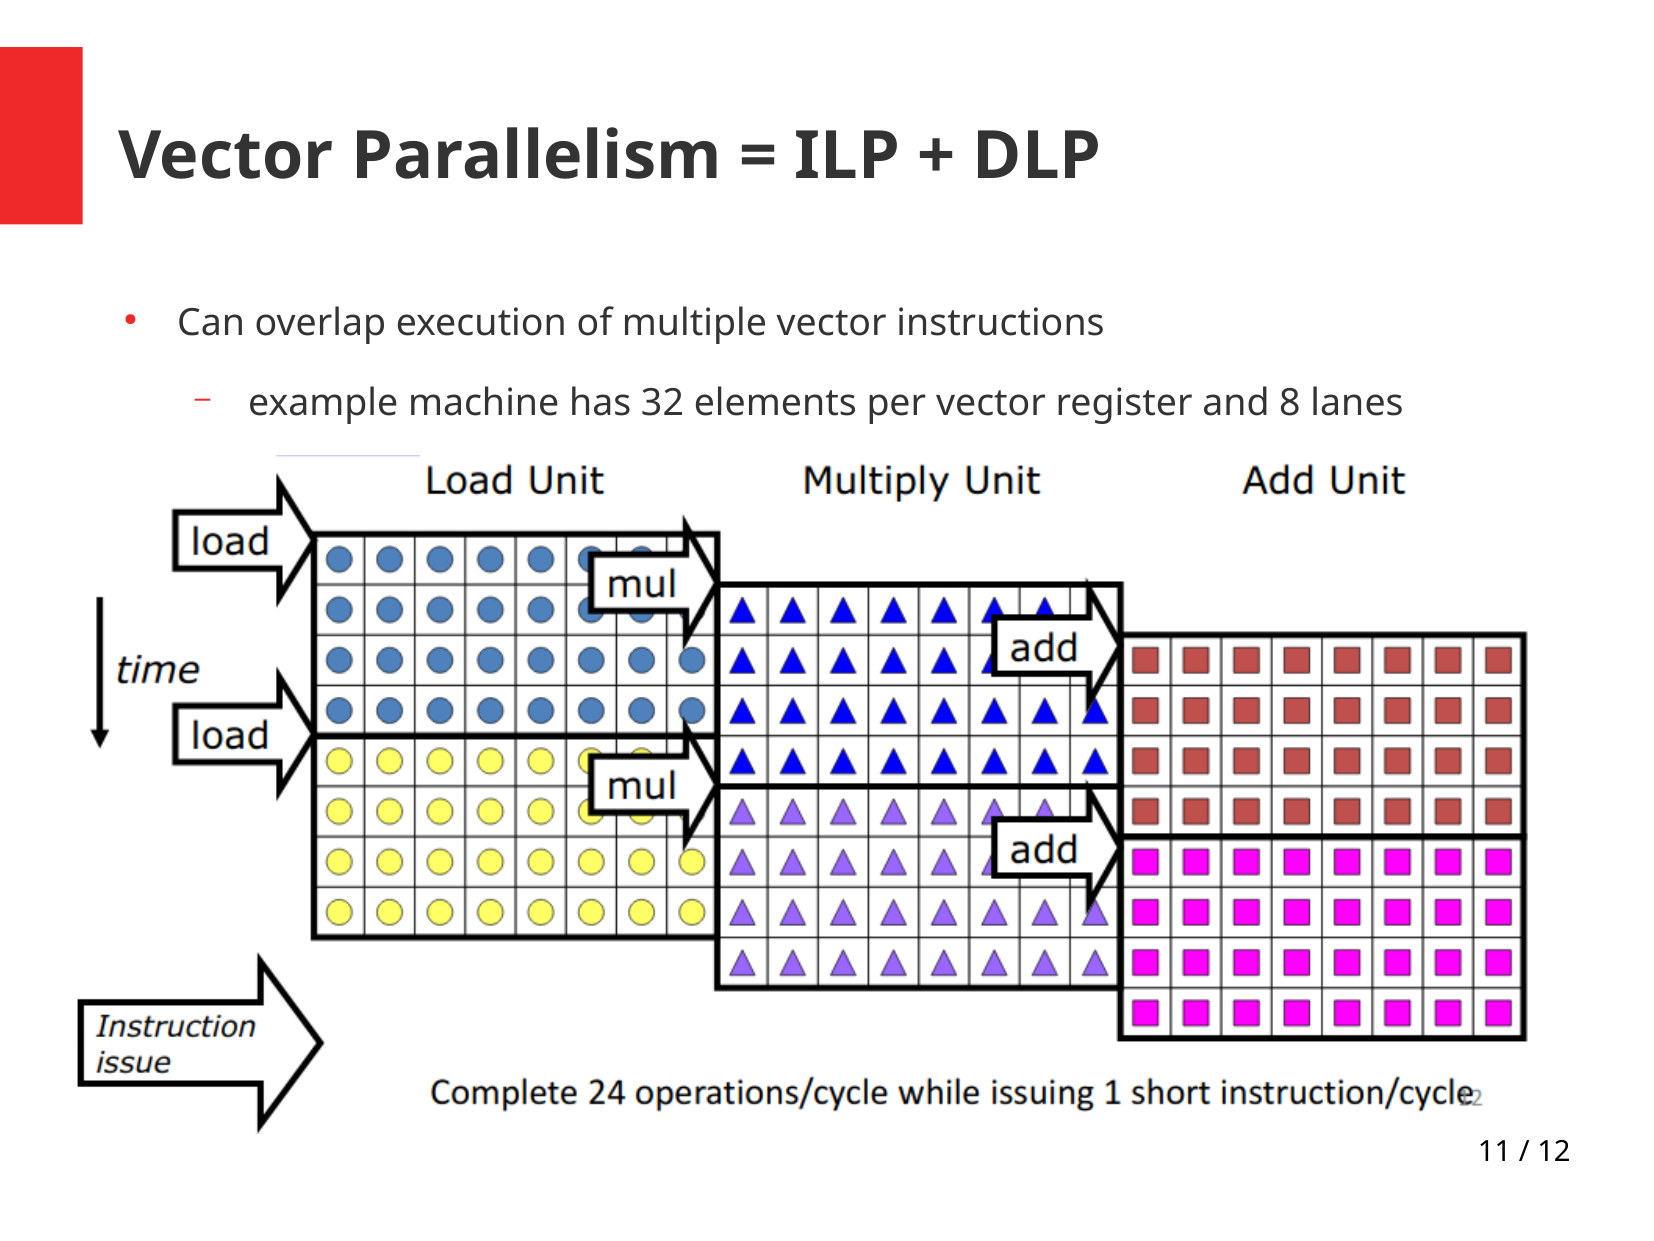

# Vector Parallelism = ILP + DLP
Can overlap execution of multiple vector instructions
example machine has 32 elements per vector register and 8 lanes
11